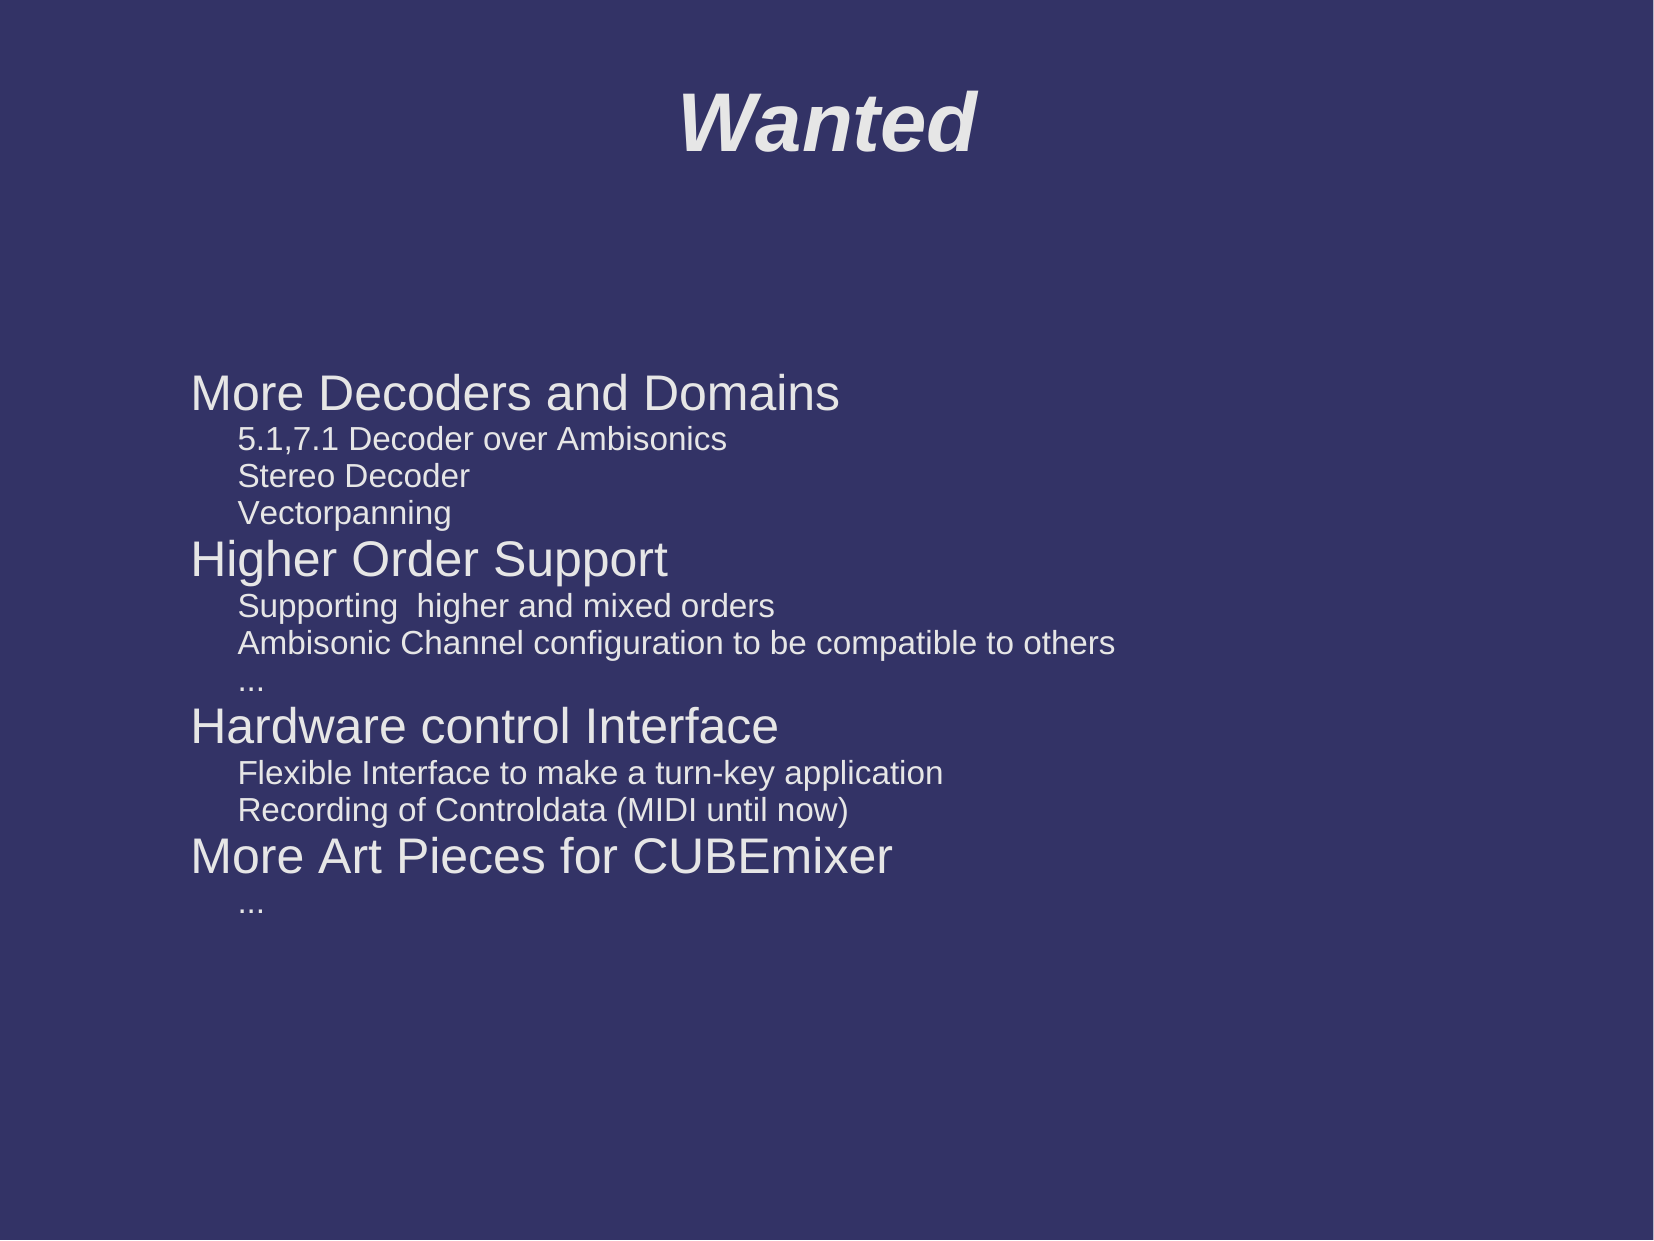

# Wanted
More Decoders and Domains
5.1,7.1 Decoder over Ambisonics
Stereo Decoder
Vectorpanning
Higher Order Support
Supporting higher and mixed orders
Ambisonic Channel configuration to be compatible to others
...
Hardware control Interface
Flexible Interface to make a turn-key application
Recording of Controldata (MIDI until now)
More Art Pieces for CUBEmixer
...